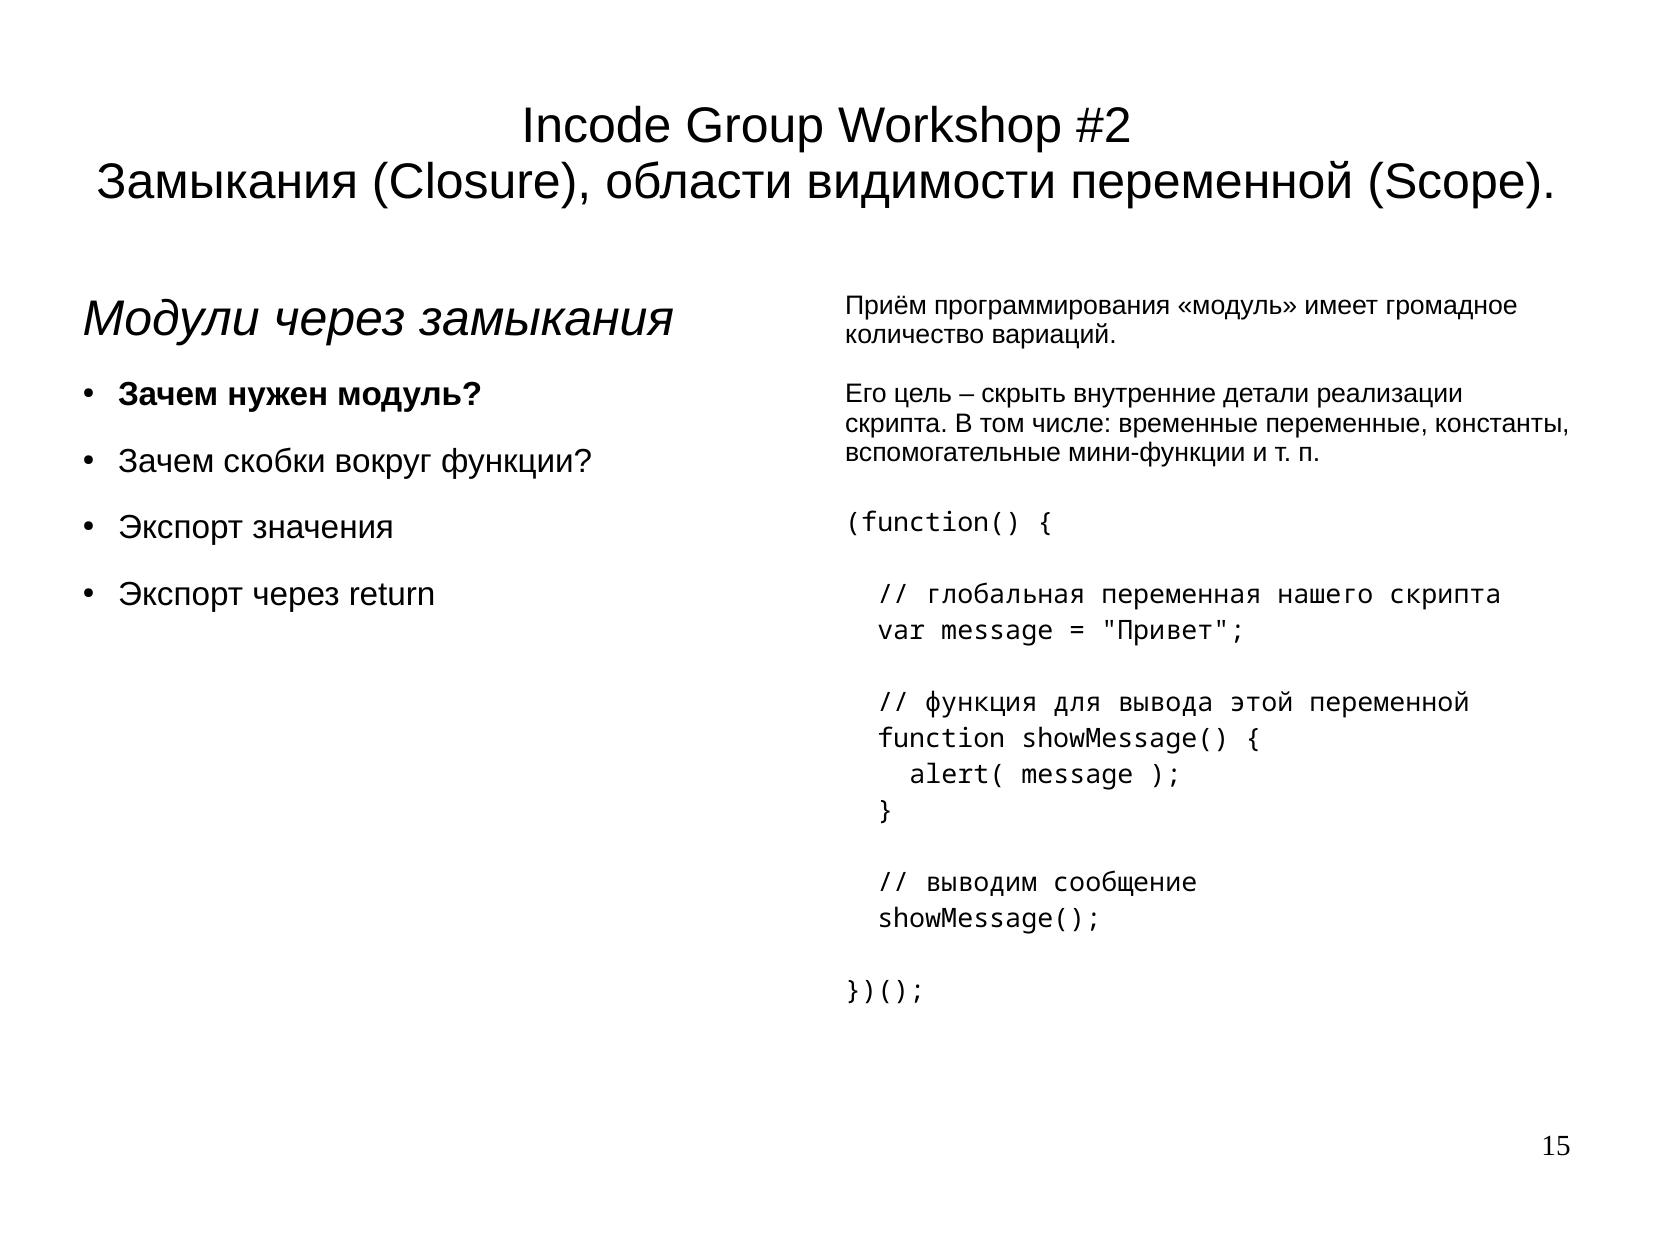

# Incode Group Workshop #2 Замыкания (Closure), области видимости переменной (Scope).
Модули через замыкания
Зачем нужен модуль?
Зачем скобки вокруг функции?
Экспорт значения
Экспорт через return
Приём программирования «модуль» имеет громадное количество вариаций.
Его цель – скрыть внутренние детали реализации скрипта. В том числе: временные переменные, константы, вспомогательные мини-функции и т. п.
(function() {
 // глобальная переменная нашего скрипта
 var message = "Привет";
 // функция для вывода этой переменной
 function showMessage() {
 alert( message );
 }
 // выводим сообщение
 showMessage();
})();
15